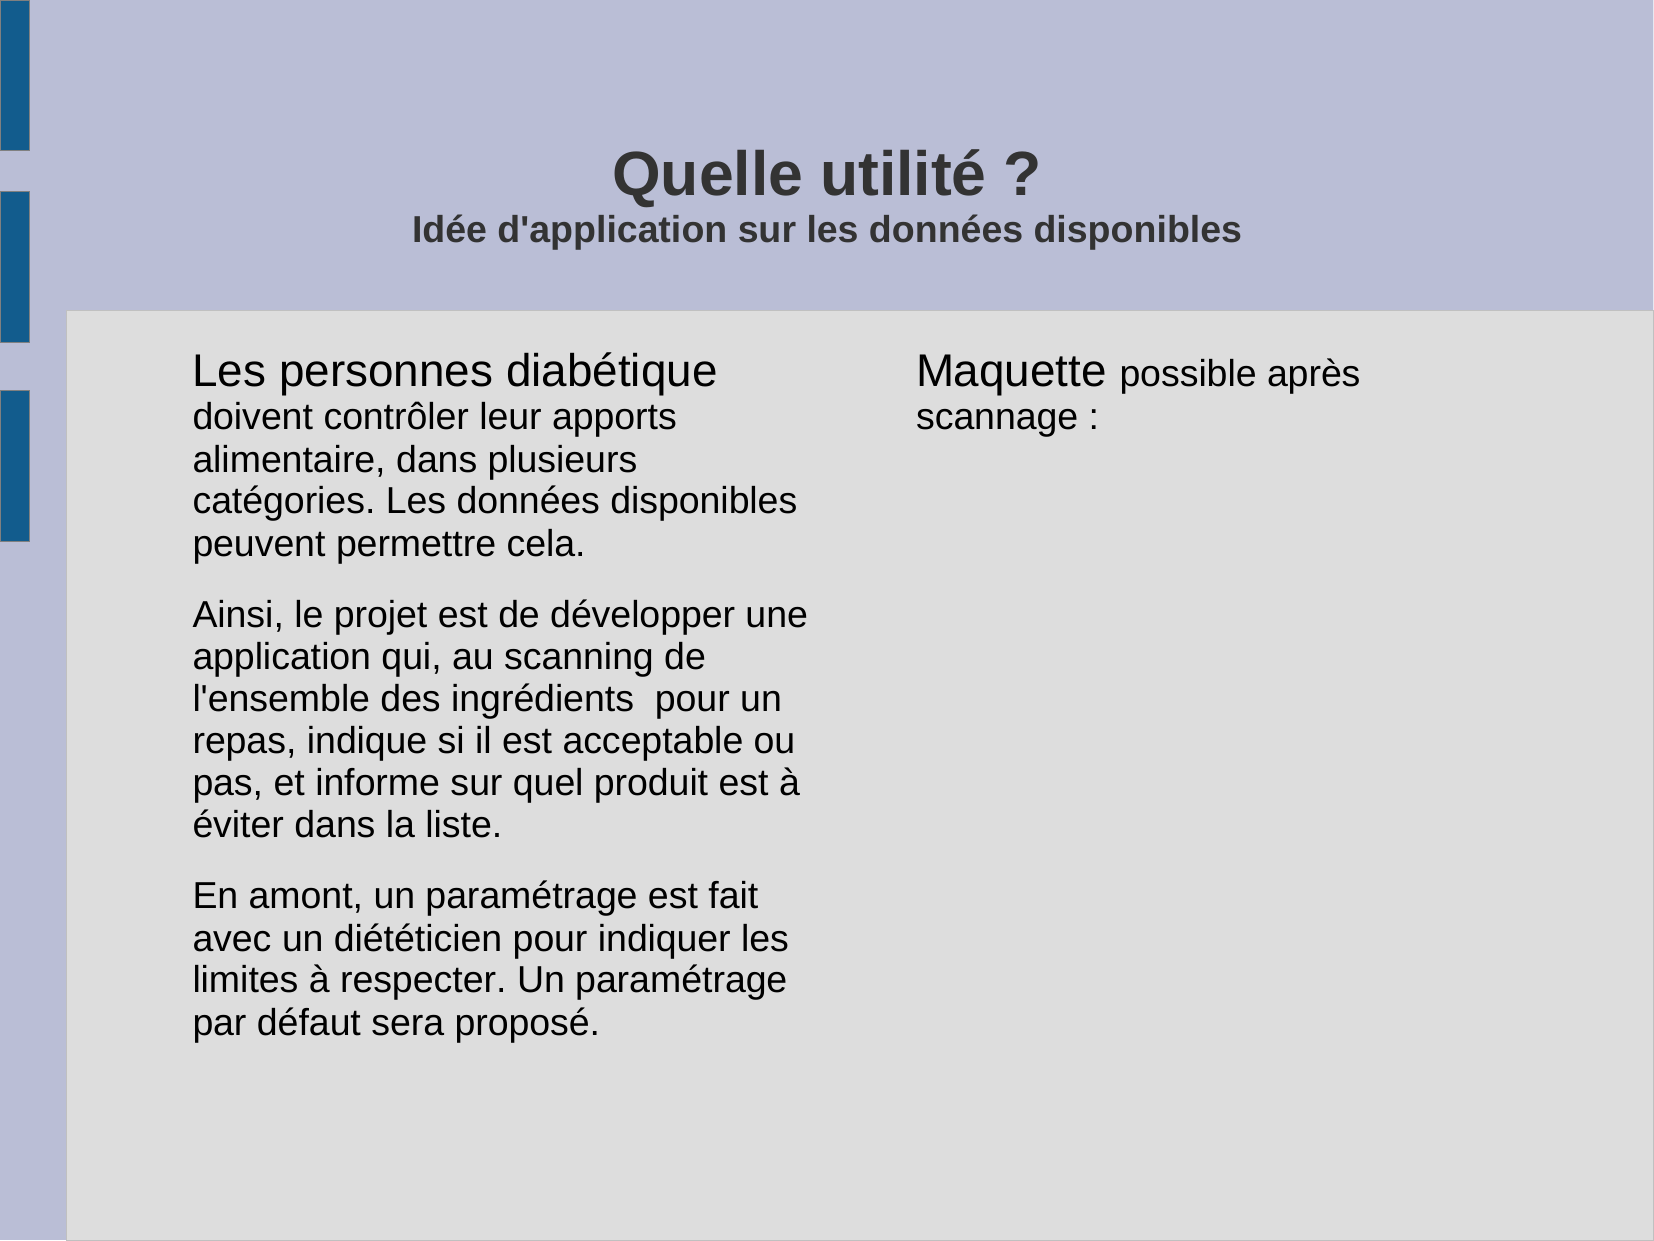

# Quelle utilité ? Idée d'application sur les données disponibles
Les personnes diabétique doivent contrôler leur apports alimentaire, dans plusieurs catégories. Les données disponibles peuvent permettre cela.
Ainsi, le projet est de développer une application qui, au scanning de l'ensemble des ingrédients pour un repas, indique si il est acceptable ou pas, et informe sur quel produit est à éviter dans la liste.
En amont, un paramétrage est fait avec un diététicien pour indiquer les limites à respecter. Un paramétrage par défaut sera proposé.
Maquette possible après scannage :